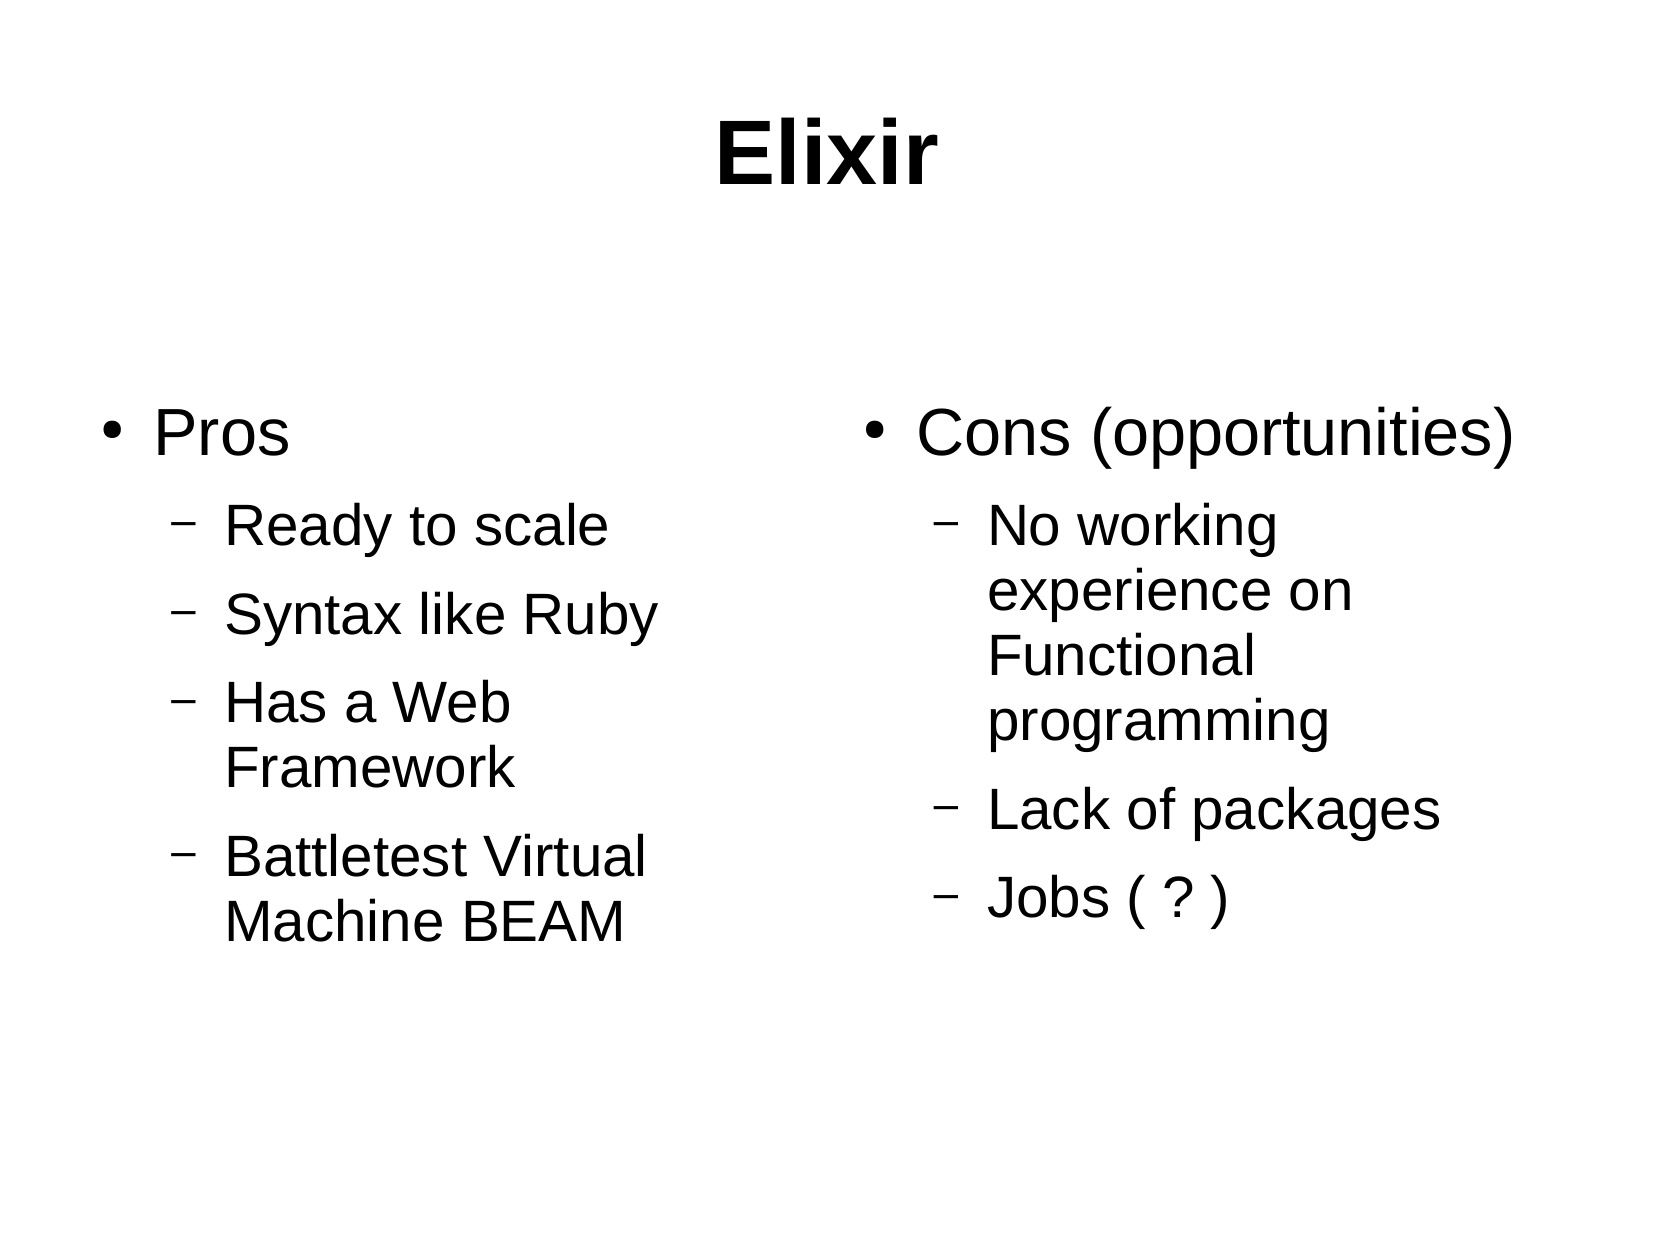

# Elixir
Pros
Ready to scale
Syntax like Ruby
Has a Web Framework
Battletest Virtual Machine BEAM
Cons (opportunities)
No working experience on Functional programming
Lack of packages
Jobs ( ? )